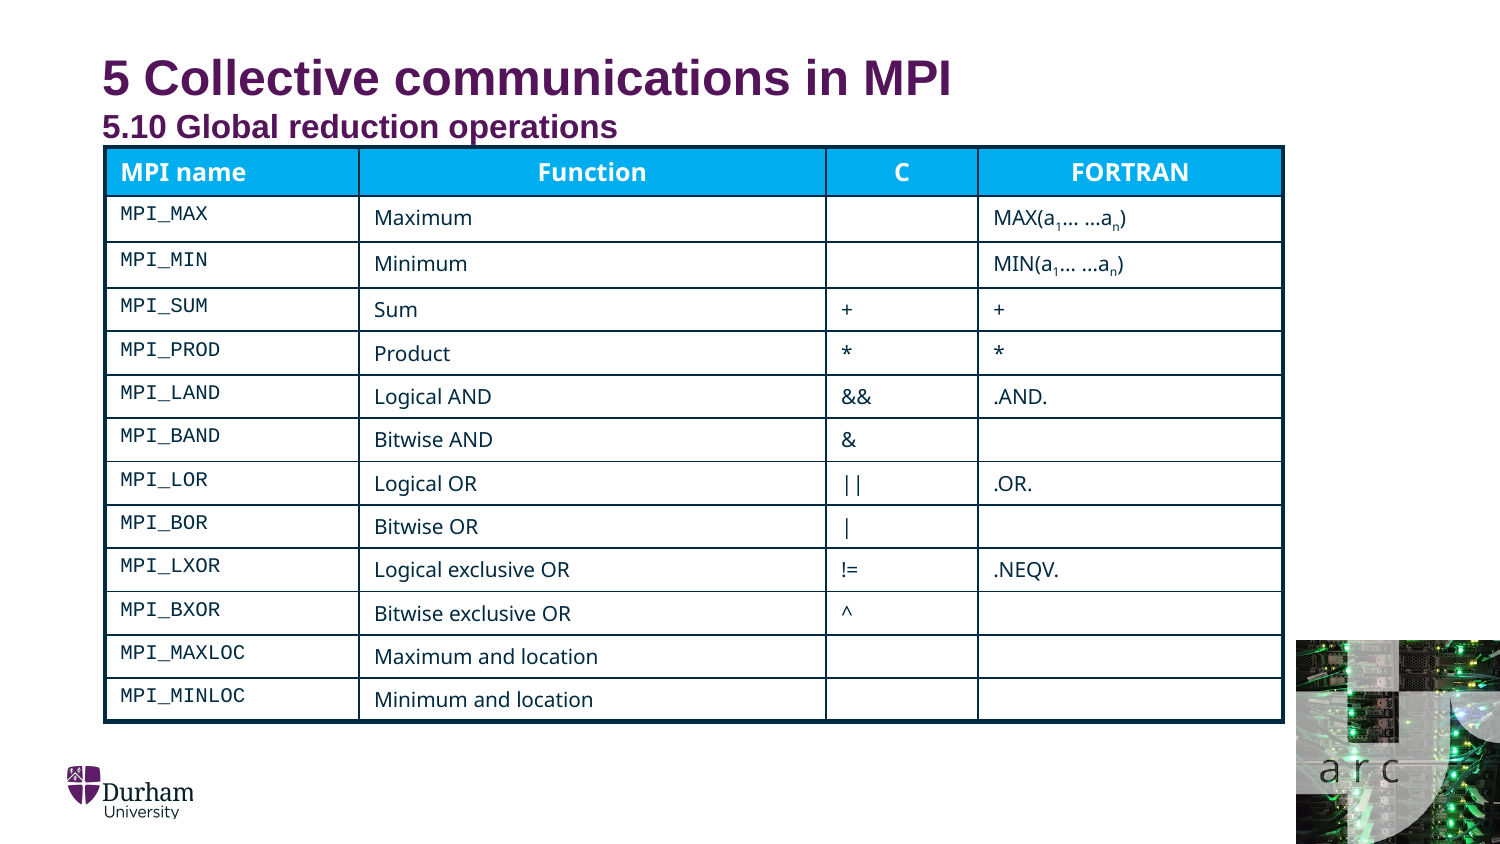

# 5 Collective communications in MPI 5.10 Global reduction operations
| MPI name | Function | C | FORTRAN |
| --- | --- | --- | --- |
| MPI\_MAX | Maximum | | MAX(a1… …an) |
| MPI\_MIN | Minimum | | MIN(a1… …an) |
| MPI\_SUM | Sum | + | + |
| MPI\_PROD | Product | \* | \* |
| MPI\_LAND | Logical AND | && | .AND. |
| MPI\_BAND | Bitwise AND | & | |
| MPI\_LOR | Logical OR | || | .OR. |
| MPI\_BOR | Bitwise OR | | | |
| MPI\_LXOR | Logical exclusive OR | != | .NEQV. |
| MPI\_BXOR | Bitwise exclusive OR | ^ | |
| MPI\_MAXLOC | Maximum and location | | |
| MPI\_MINLOC | Minimum and location | | |